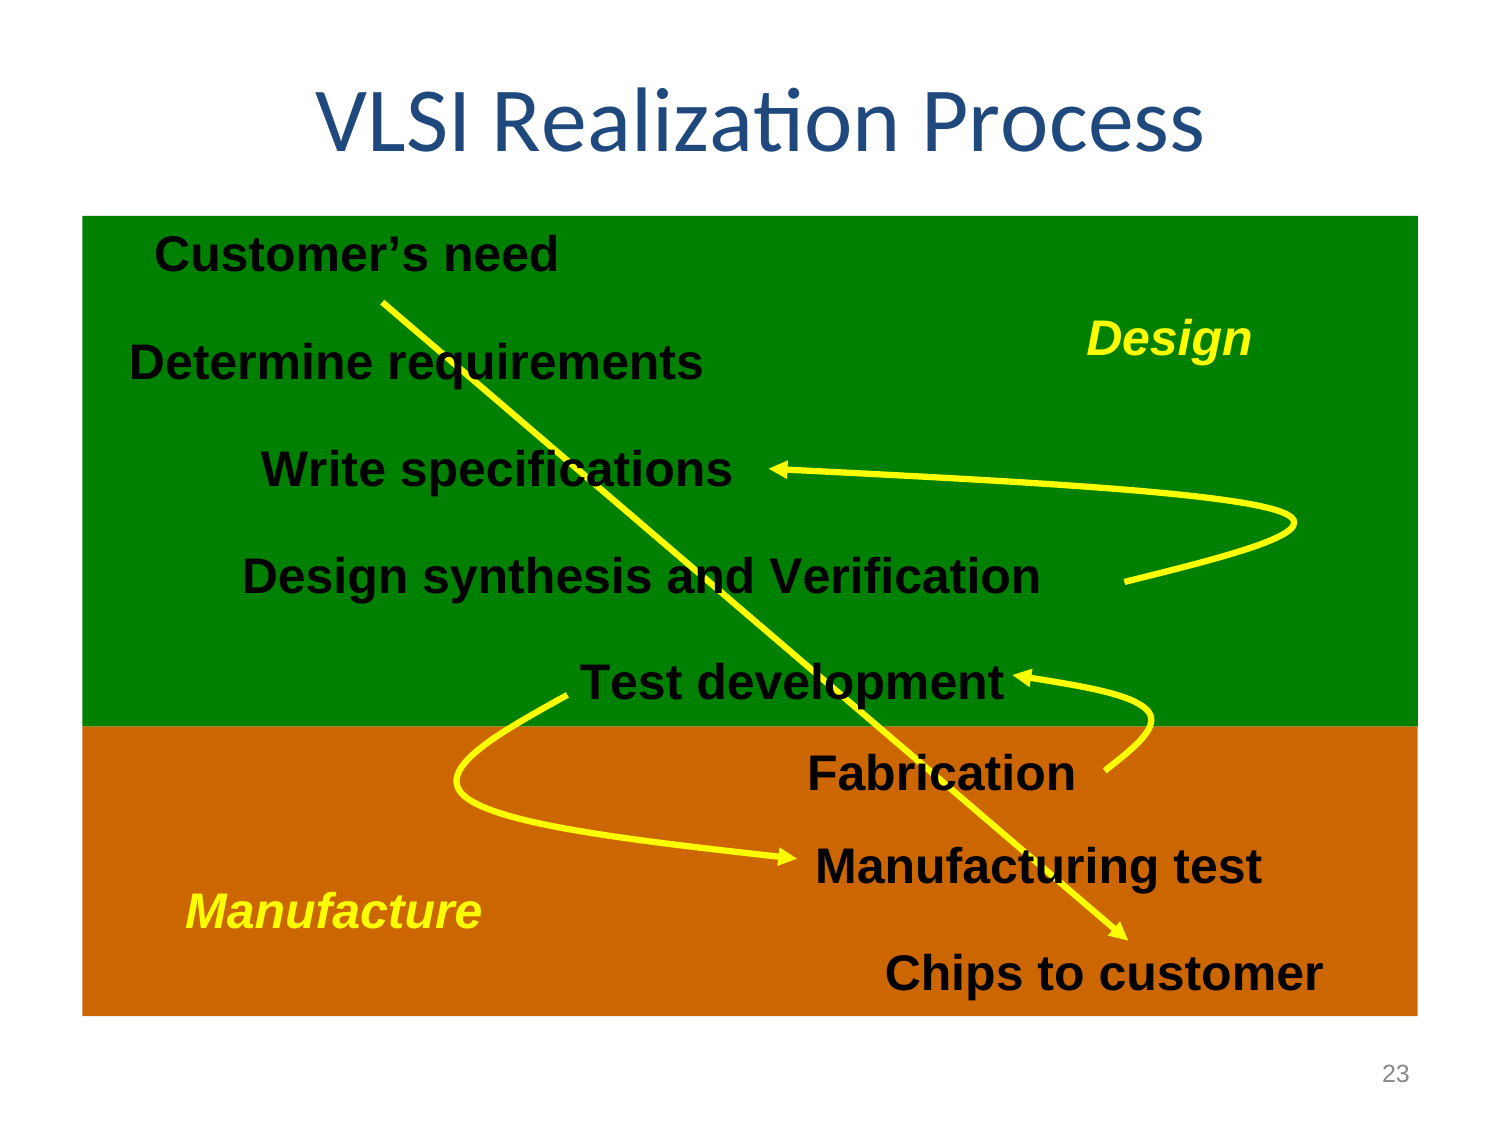

VLSI Realization Process
Customer’s need
Design
Determine requirements
Write specifications
Design synthesis and Verification
Test development
Fabrication
Manufacturing test
Manufacture
Chips to customer